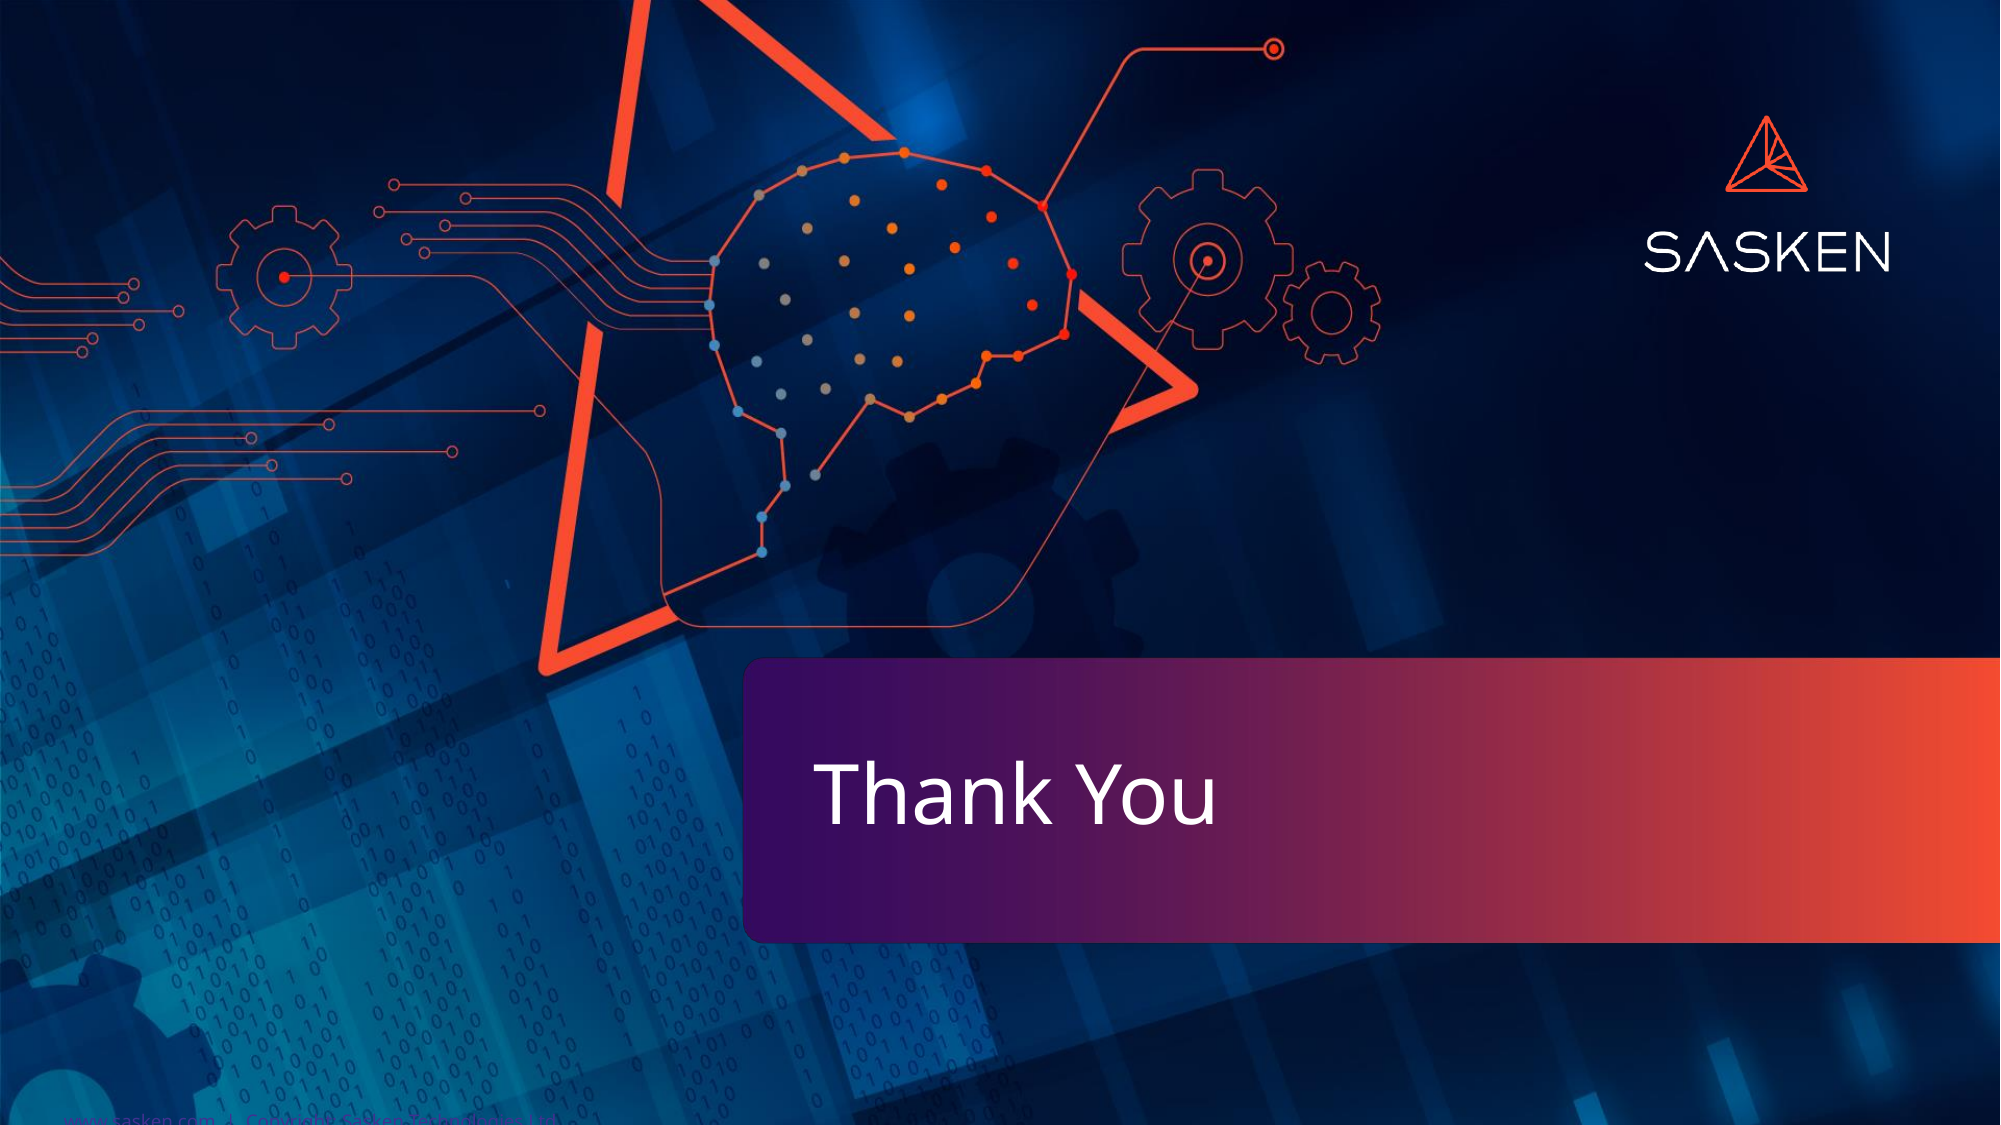

Thank You
www.sasken.com | Copyright: Sasken Technologies Ltd.
www.sasken.com | Copyright: Sasken Technologies Ltd.
26